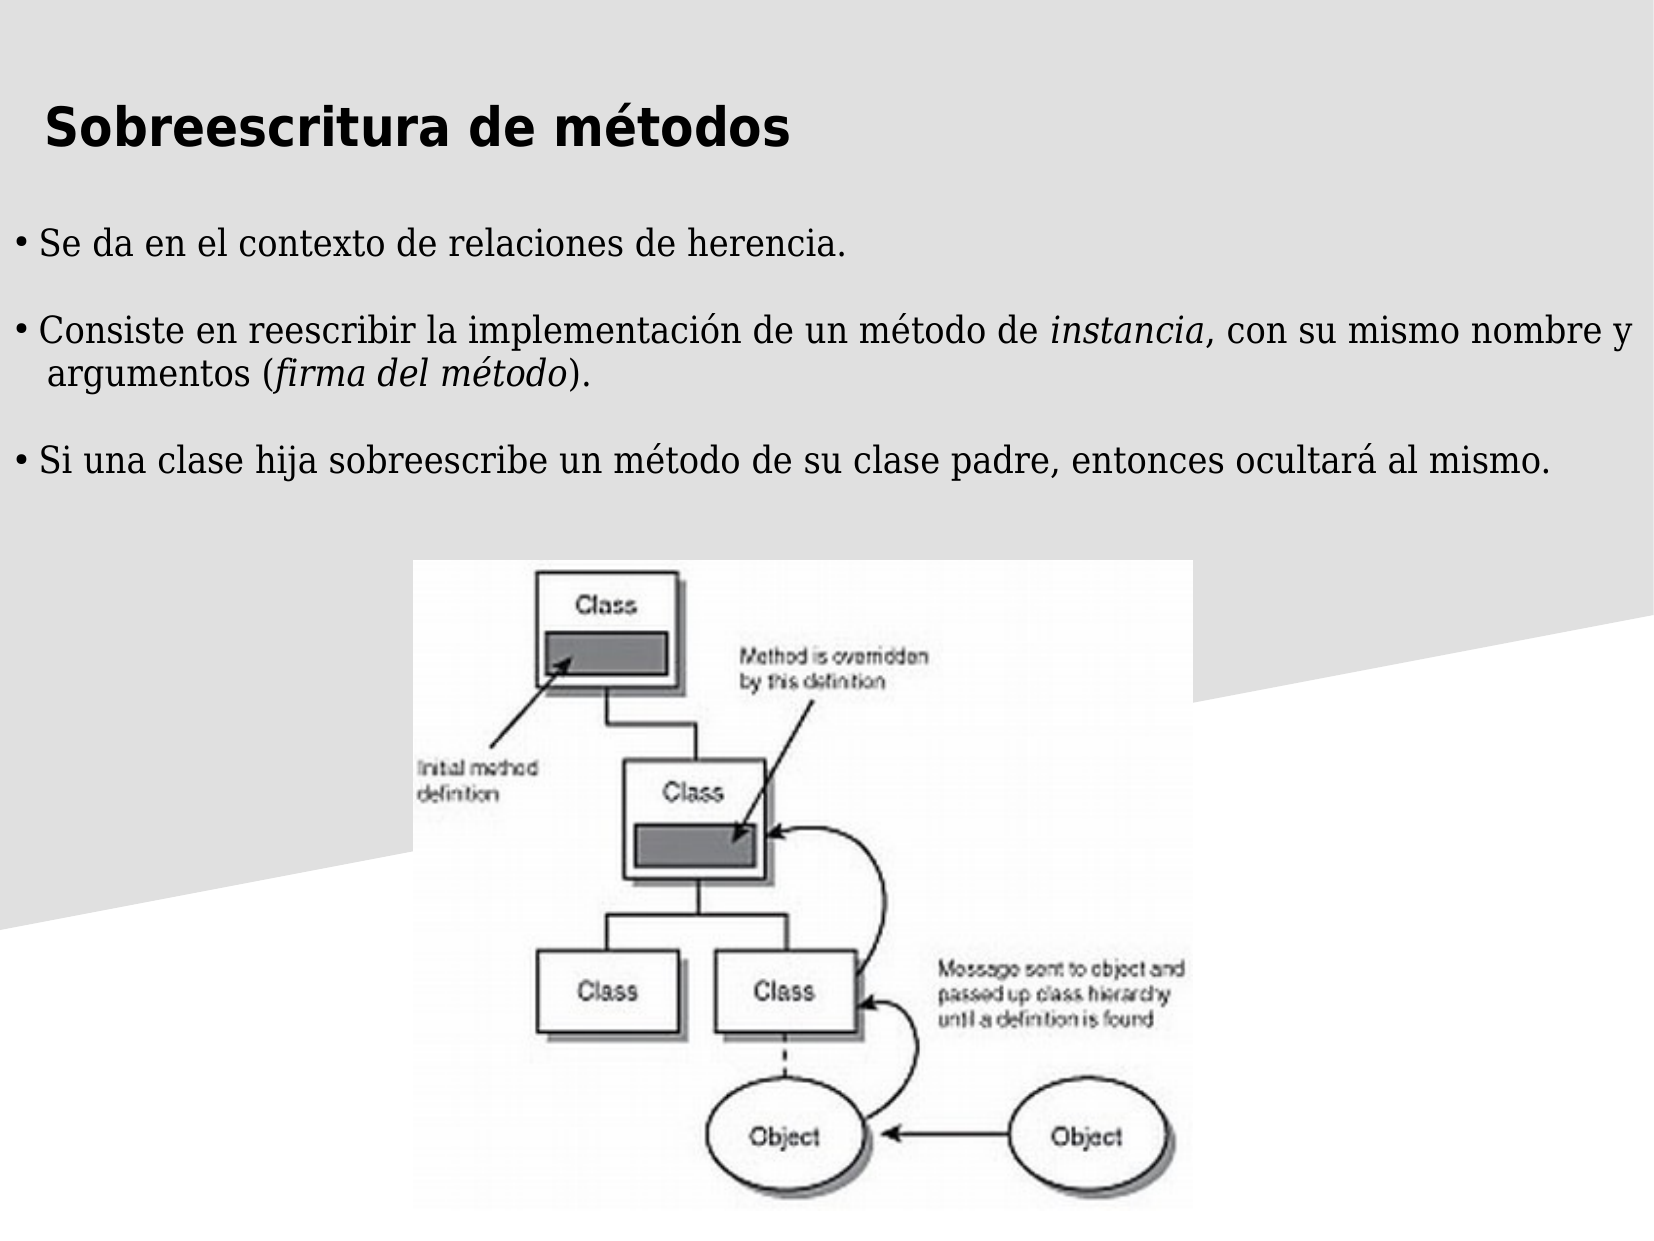

Sobreescritura de métodos
 Se da en el contexto de relaciones de herencia.
 Consiste en reescribir la implementación de un método de instancia, con su mismo nombre y argumentos (firma del método).
 Si una clase hija sobreescribe un método de su clase padre, entonces ocultará al mismo.